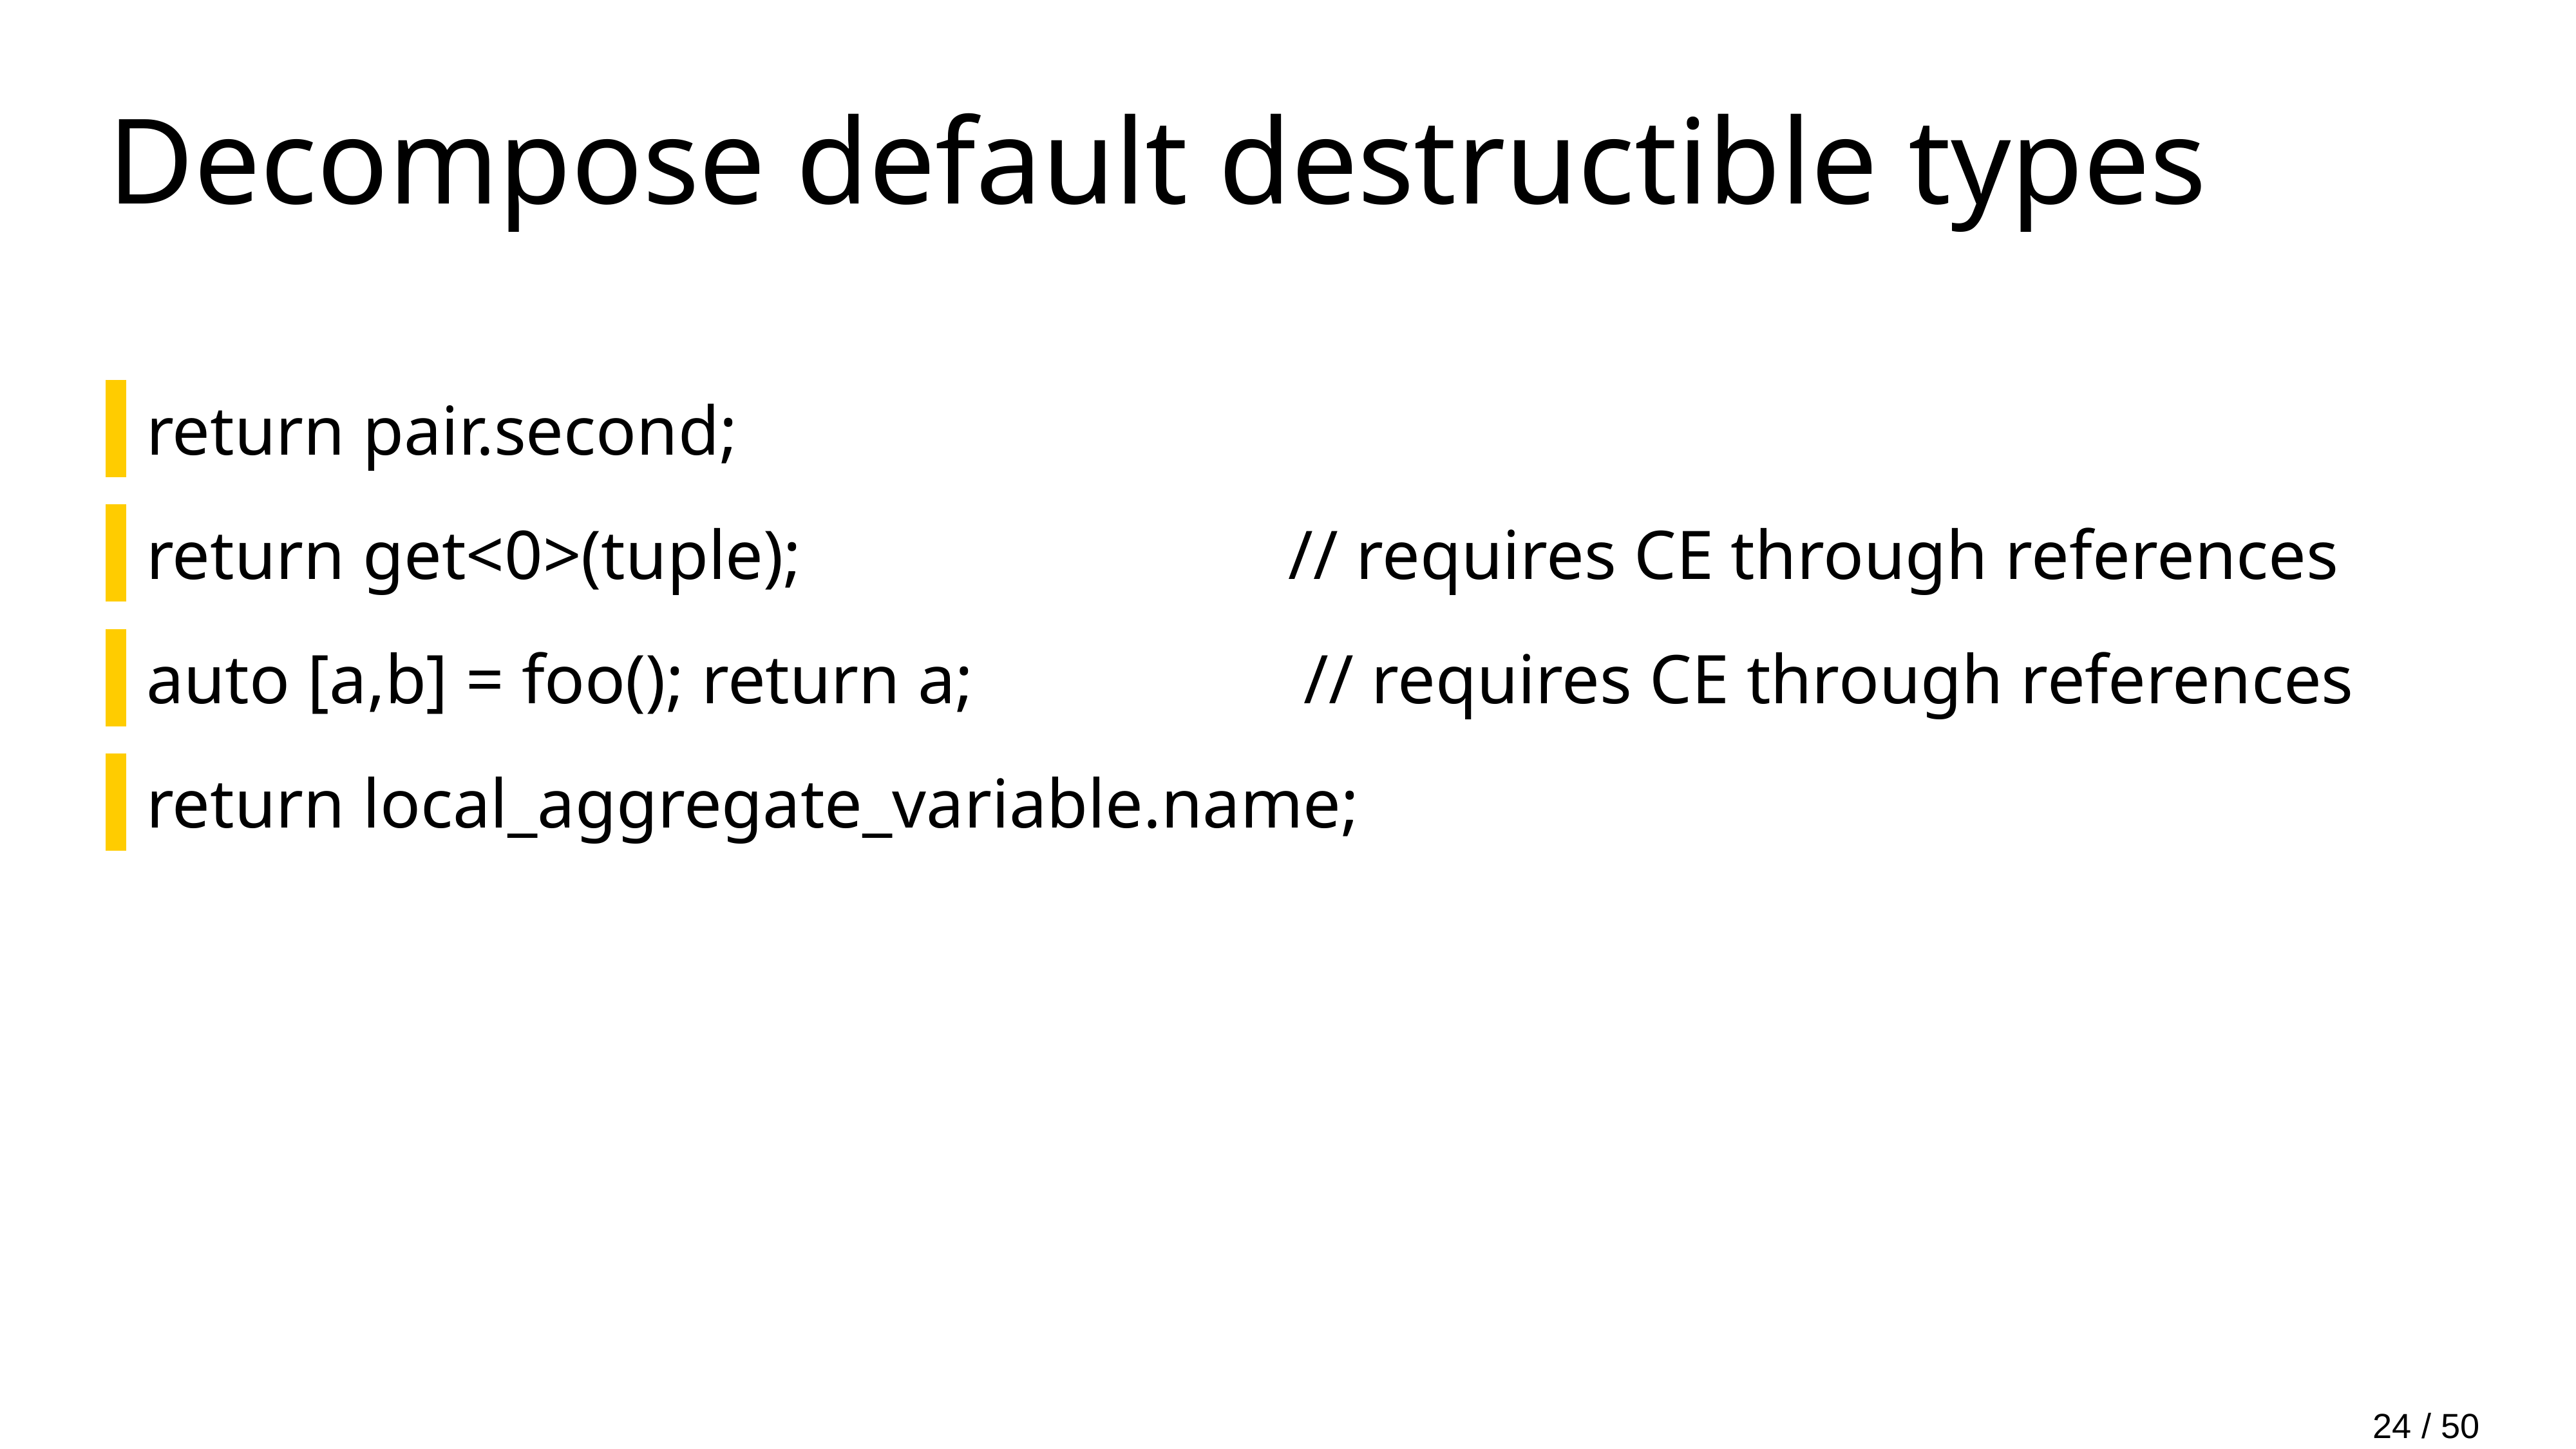

# Decompose default destructible types
 return pair.second;
 return get<0>(tuple); // requires CE through references
 auto [a,b] = foo(); return a; // requires CE through references
 return local_aggregate_variable.name;